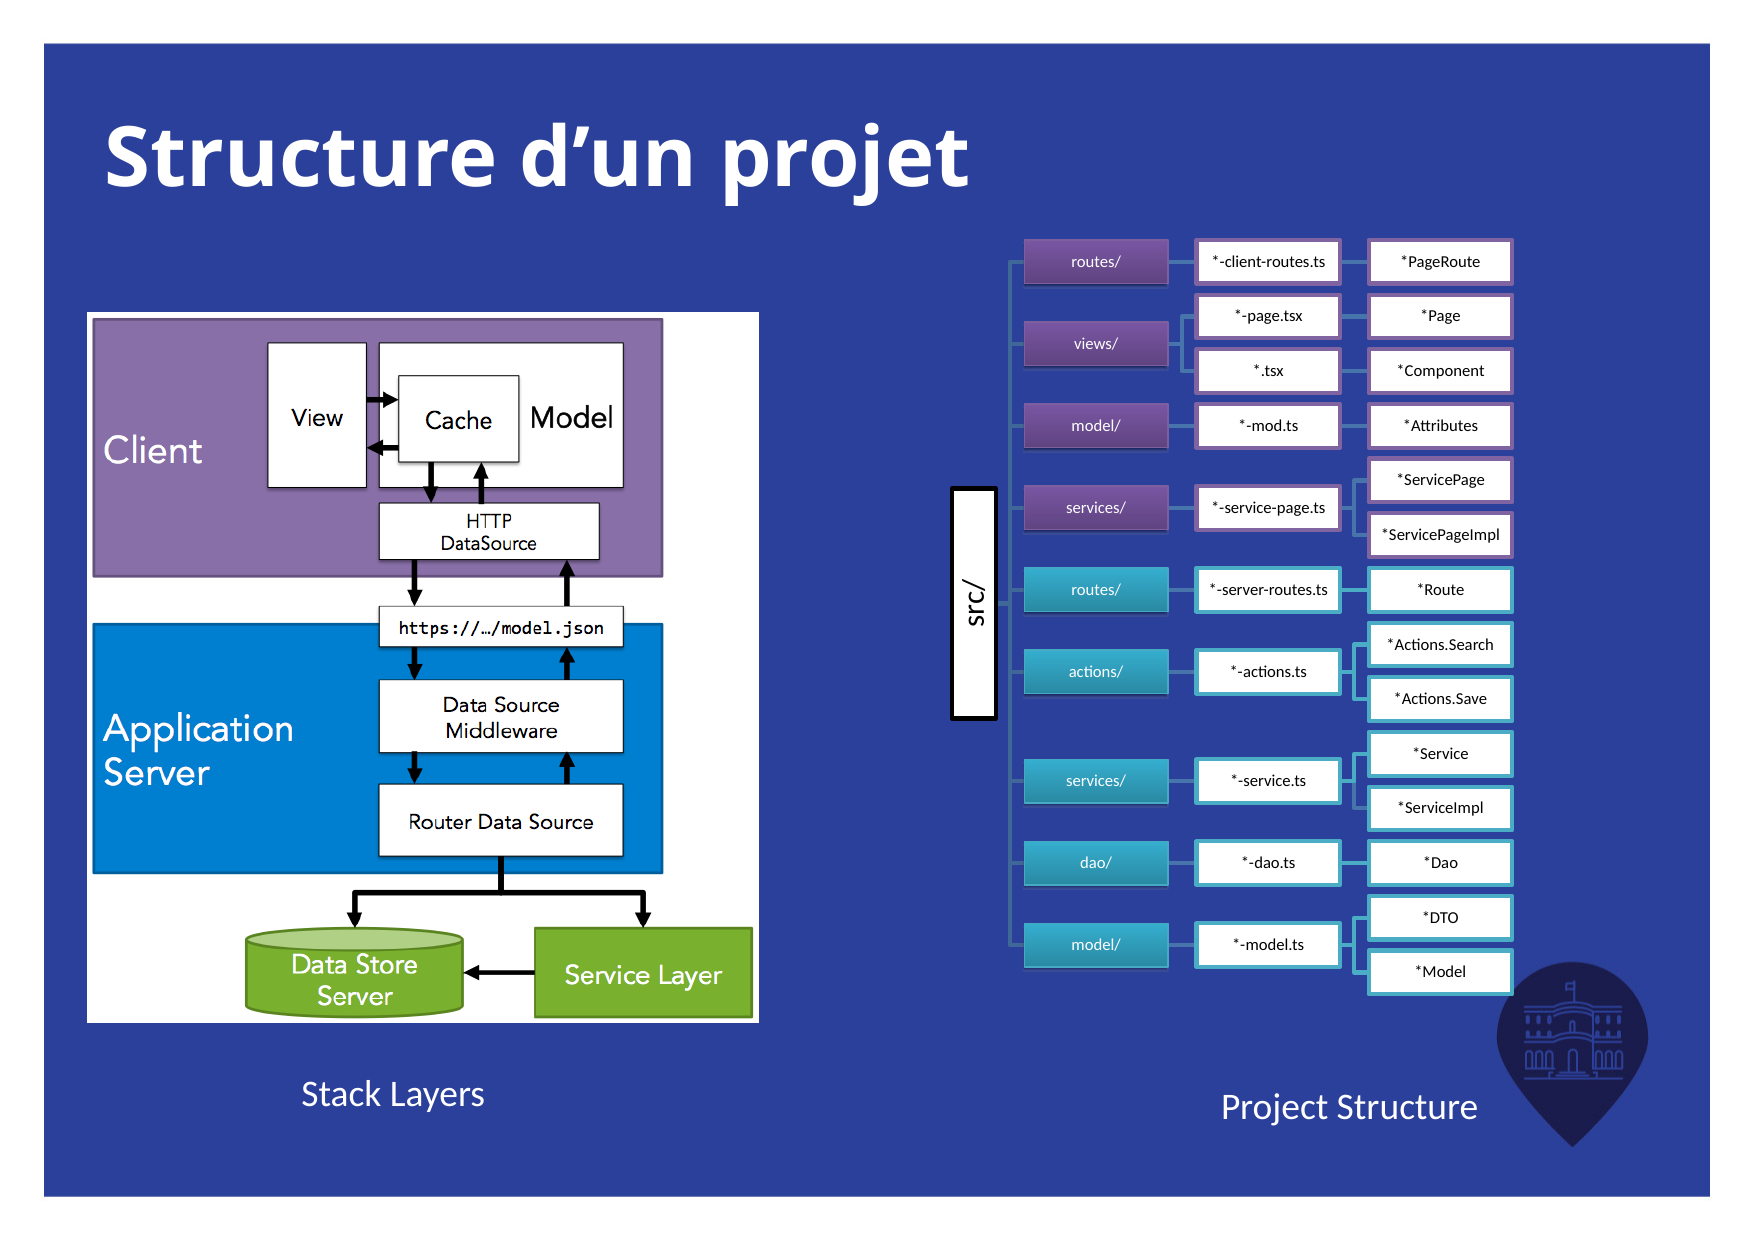

# Structure d’un projet
routes/
*-client-routes.ts
*PageRoute
*-page.tsx
*Page
views/
*.tsx
*Component
model/
*-mod.ts
*Attributes
*ServicePage
services/
*-service-page.ts
*ServicePageImpl
routes/
*-server-routes.ts
*Route
src/
*Actions.Search
actions/
*-actions.ts
*Actions.Save
*Service
services/
*-service.ts
*ServiceImpl
dao/
*-dao.ts
*Dao
*DTO
model/
*-model.ts
*Model
Stack Layers
Project Structure